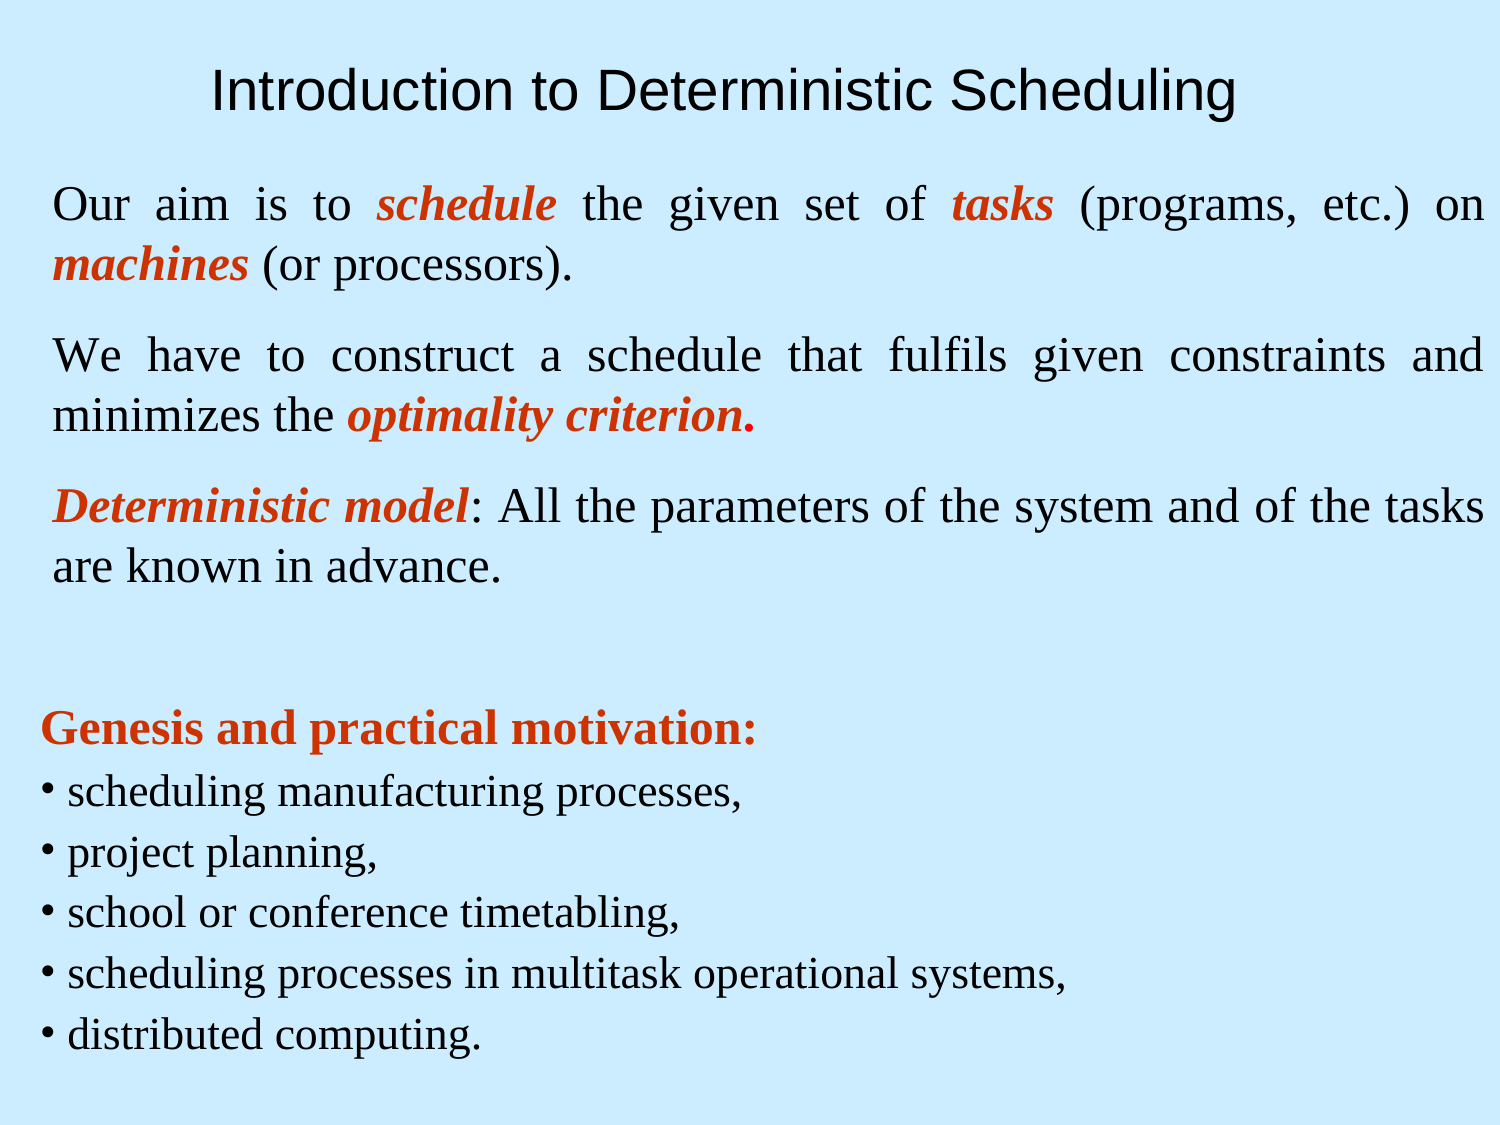

# Introduction to Deterministic Scheduling
Our aim is to schedule the given set of tasks (programs, etc.) on machines (or processors).
We have to construct a schedule that fulfils given constraints and minimizes the optimality criterion.
Deterministic model: All the parameters of the system and of the tasks are known in advance.
Genesis and practical motivation:
 scheduling manufacturing processes,
 project planning,
 school or conference timetabling,
 scheduling processes in multitask operational systems,
 distributed computing.